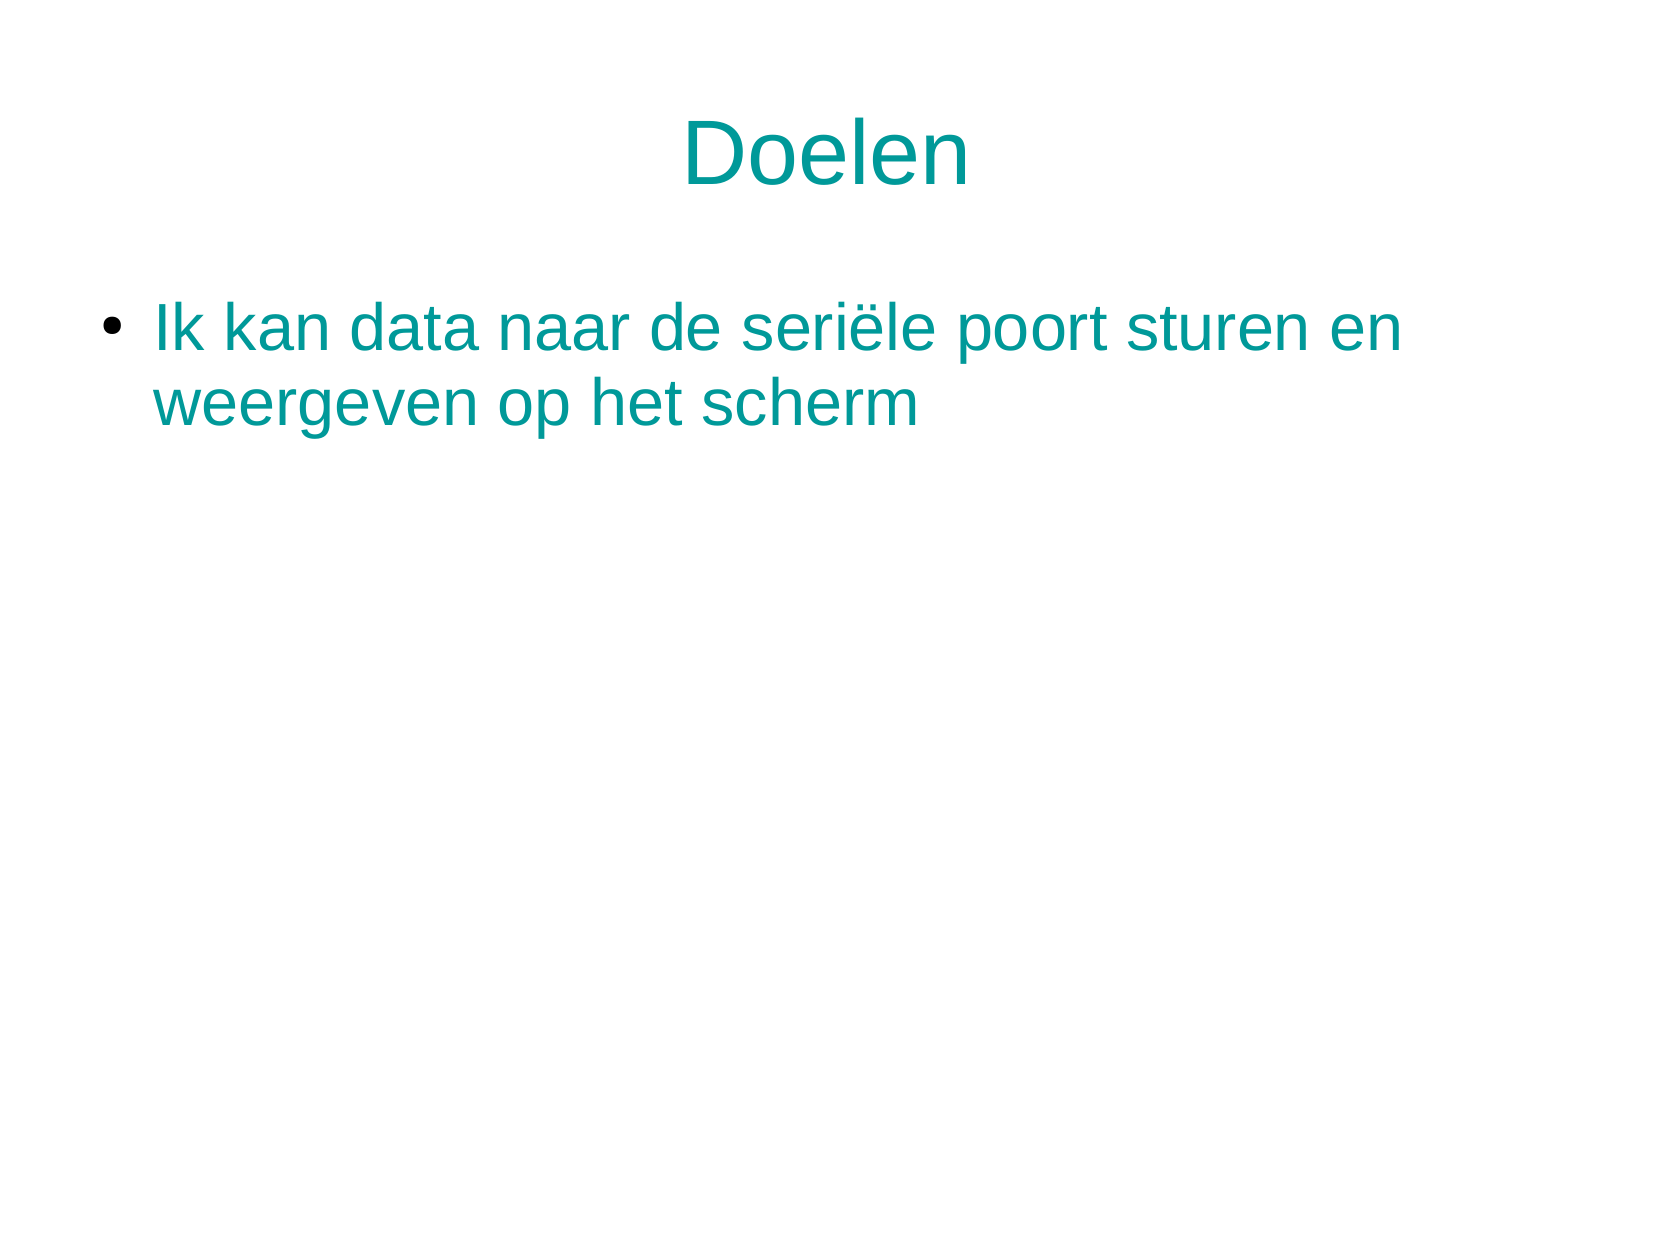

# Doelen
Ik kan data naar de seriële poort sturen en weergeven op het scherm